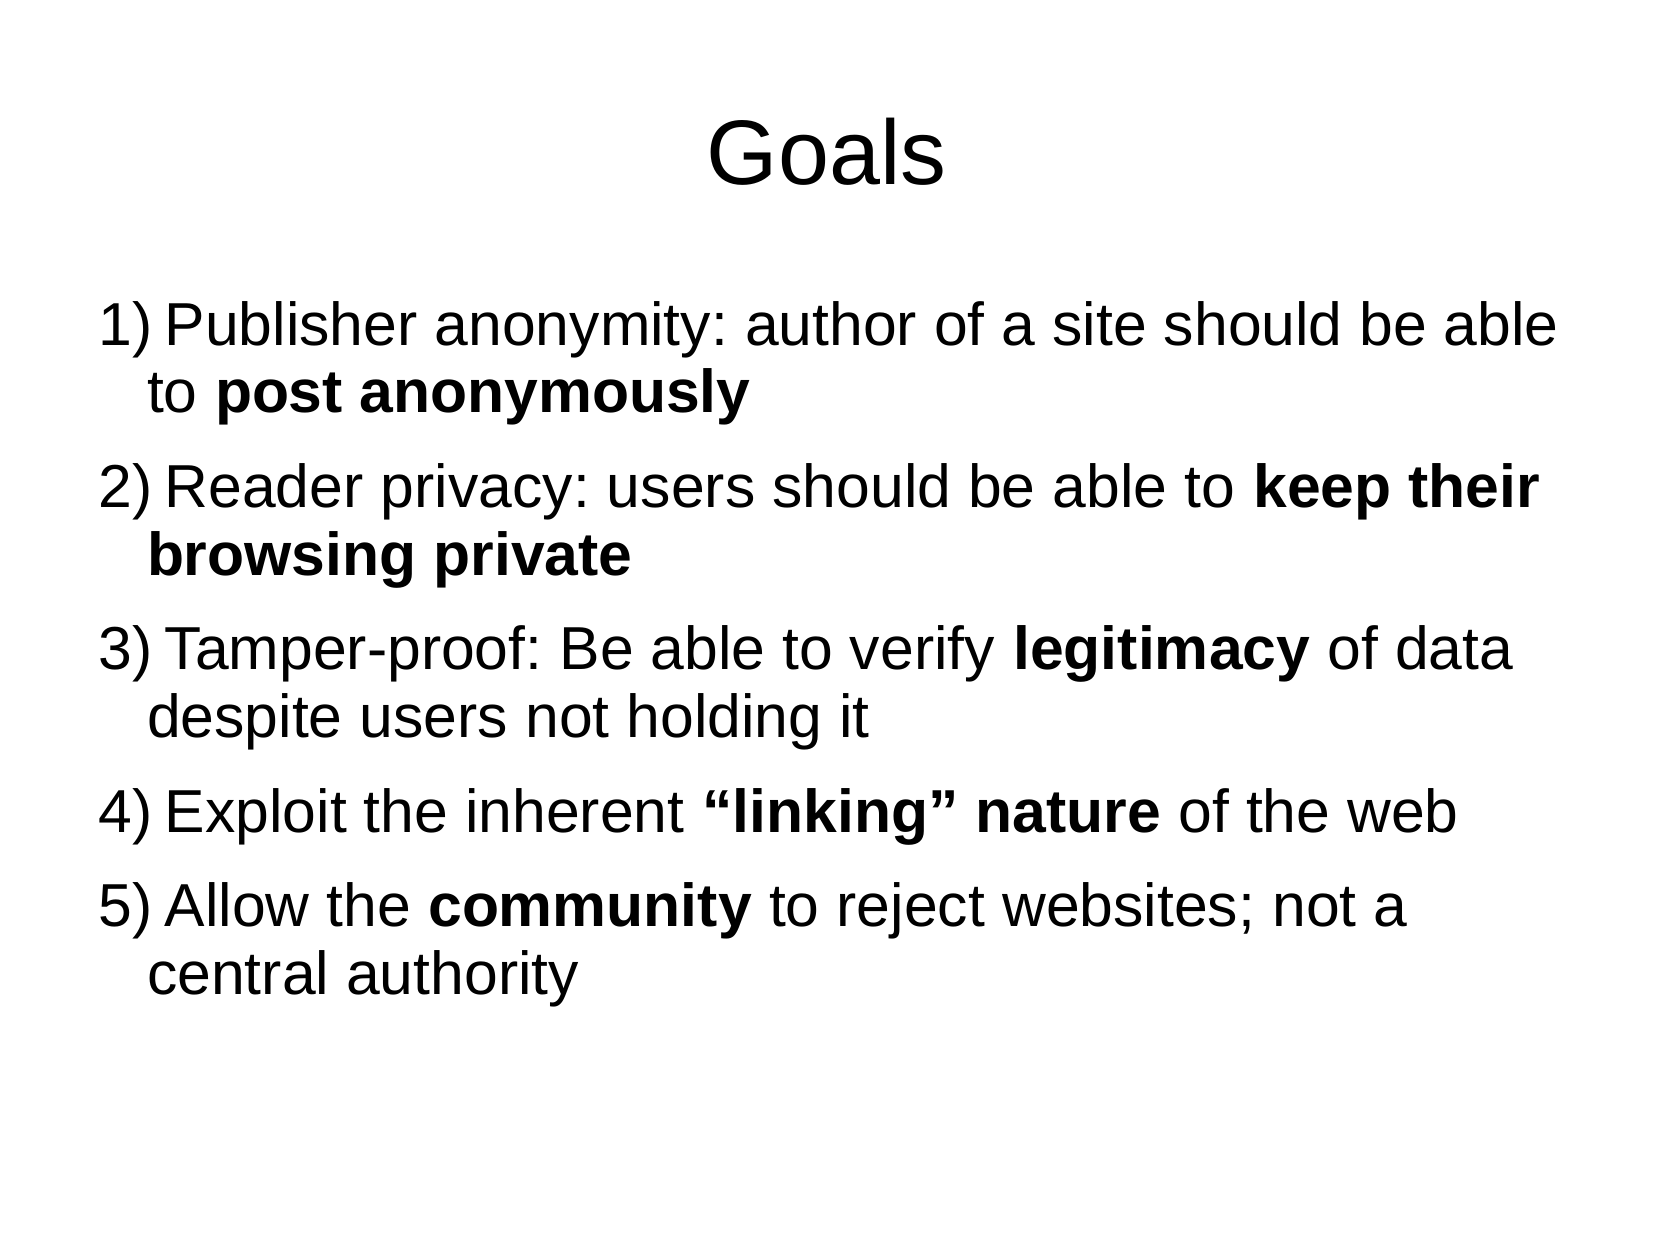

# Goals
 Publisher anonymity: author of a site should be able to post anonymously
 Reader privacy: users should be able to keep their browsing private
 Tamper-proof: Be able to verify legitimacy of data despite users not holding it
 Exploit the inherent “linking” nature of the web
 Allow the community to reject websites; not a central authority